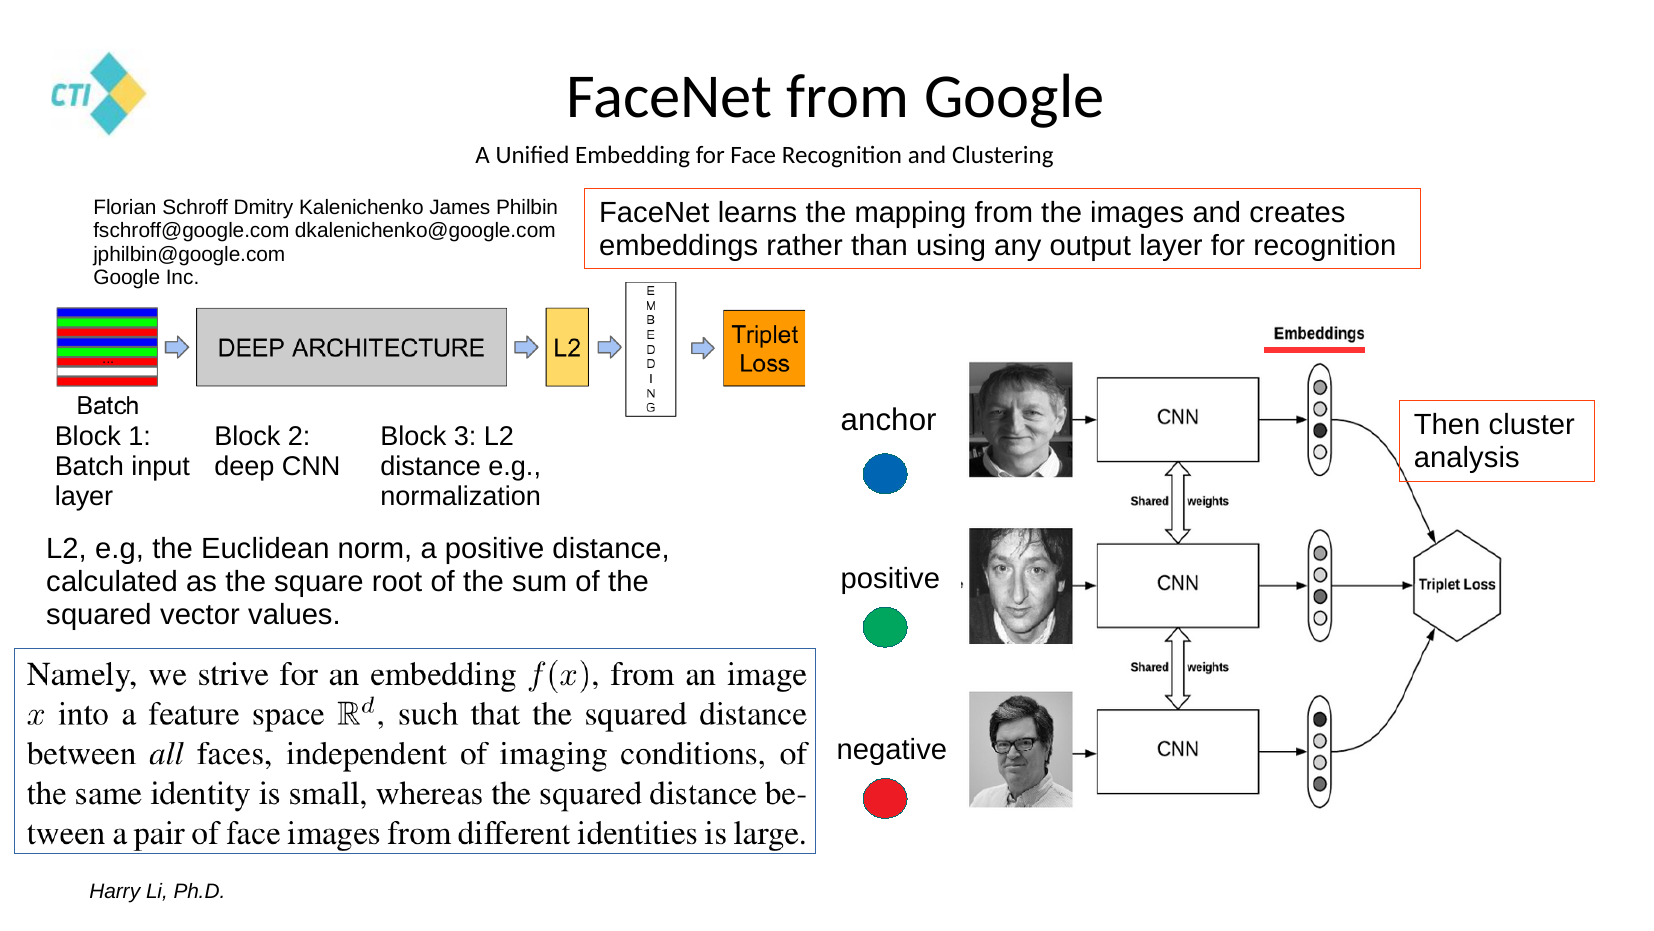

FaceNet from Google
A Unified Embedding for Face Recognition and Clustering
Florian Schroff Dmitry Kalenichenko James Philbin
fschroff@google.com dkalenichenko@google.com jphilbin@google.com
Google Inc.
FaceNet learns the mapping from the images and creates embeddings rather than using any output layer for recognition
anchor
Then cluster analysis
Block 1: Batch input layer
Block 2: deep CNN
Block 3: L2 distance e.g., normalization
L2, e.g, the Euclidean norm, a positive distance, calculated as the square root of the sum of the squared vector values.
positive
negative
Harry Li, Ph.D.